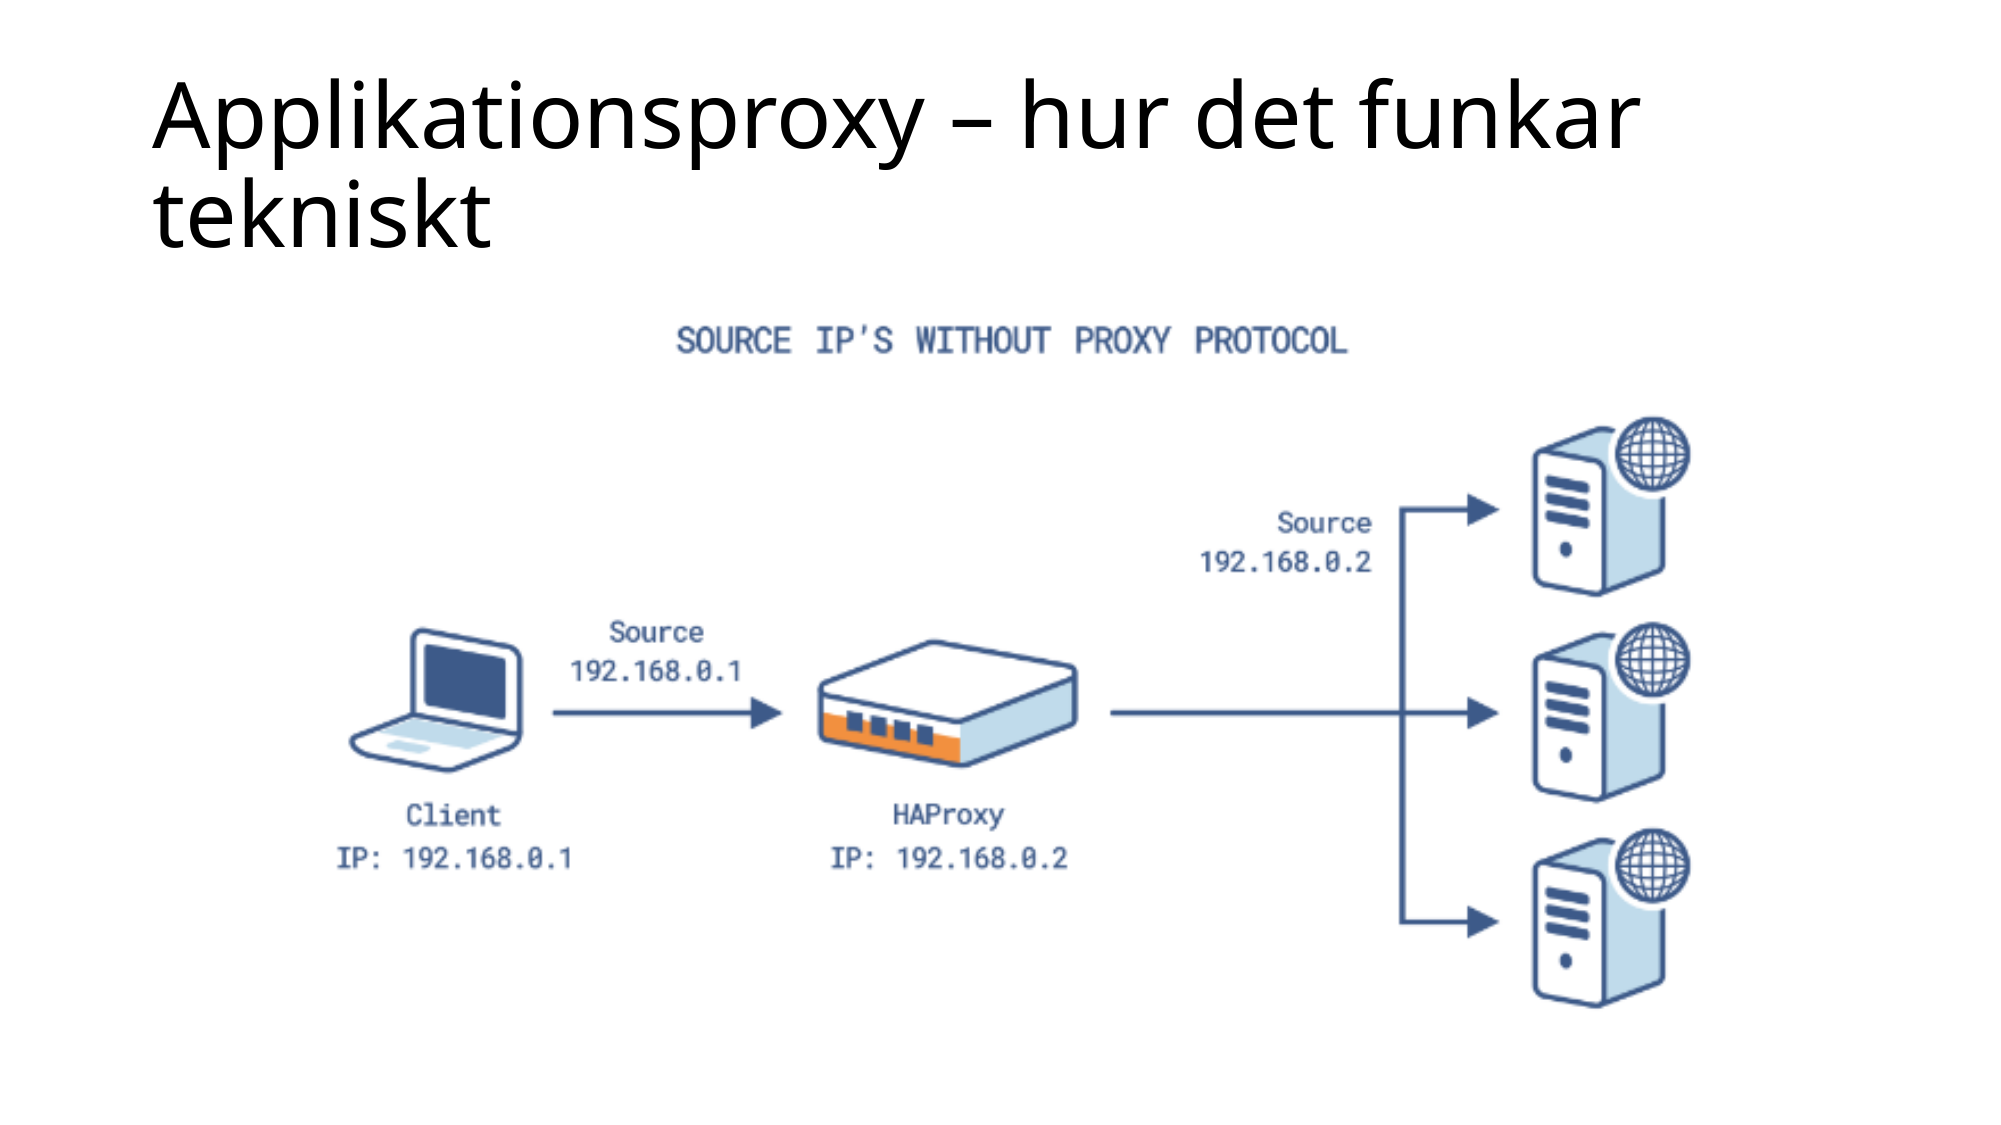

# Applikationsproxy – hur det funkar tekniskt